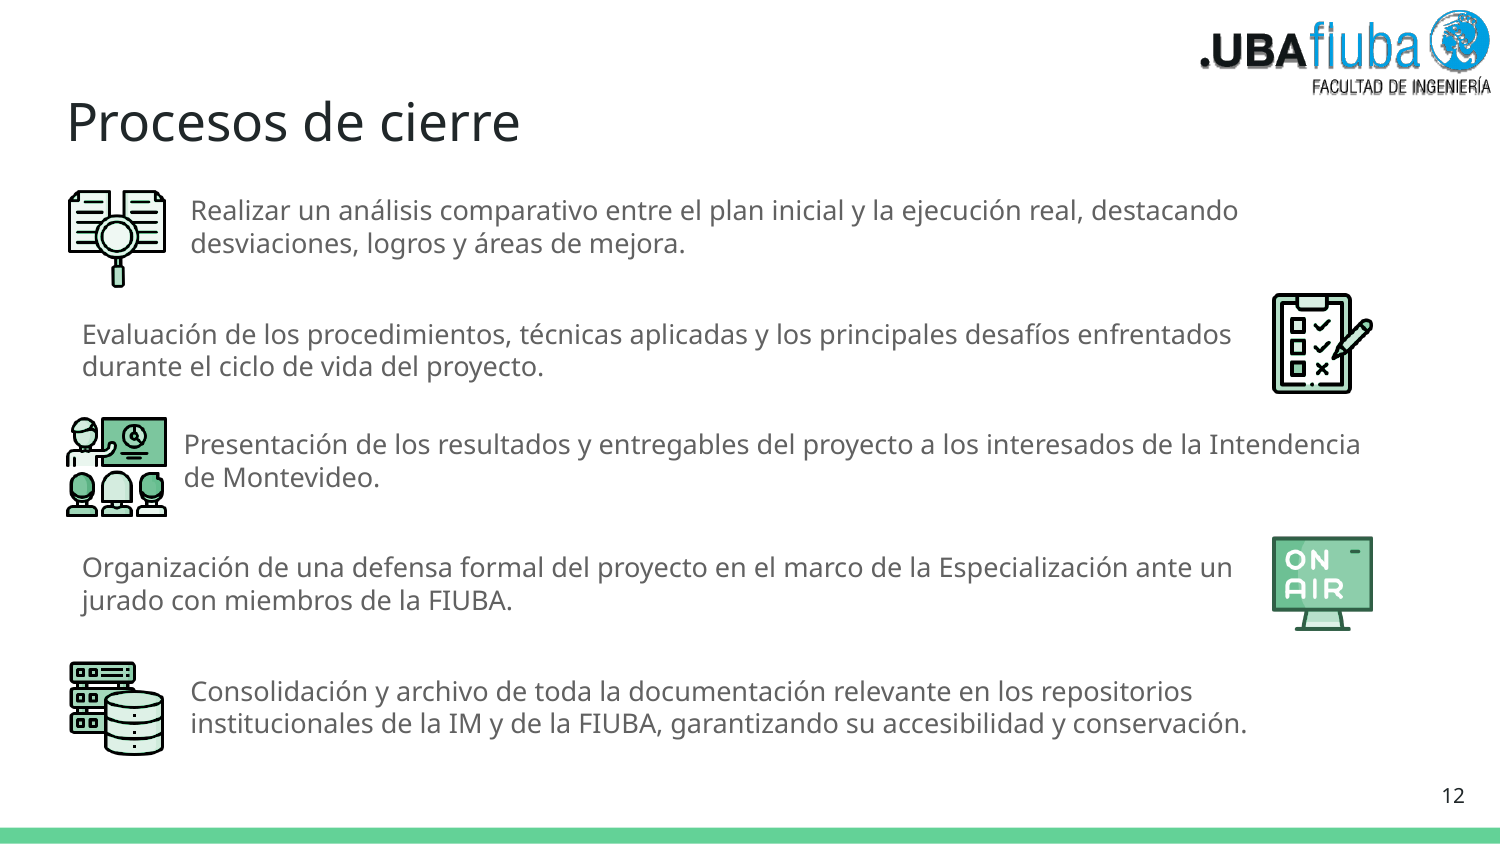

# Procesos de cierre
Realizar un análisis comparativo entre el plan inicial y la ejecución real, destacando desviaciones, logros y áreas de mejora.
Evaluación de los procedimientos, técnicas aplicadas y los principales desafíos enfrentados durante el ciclo de vida del proyecto.
Presentación de los resultados y entregables del proyecto a los interesados de la Intendencia de Montevideo.
Organización de una defensa formal del proyecto en el marco de la Especialización ante un jurado con miembros de la FIUBA.
Consolidación y archivo de toda la documentación relevante en los repositorios institucionales de la IM y de la FIUBA, garantizando su accesibilidad y conservación.